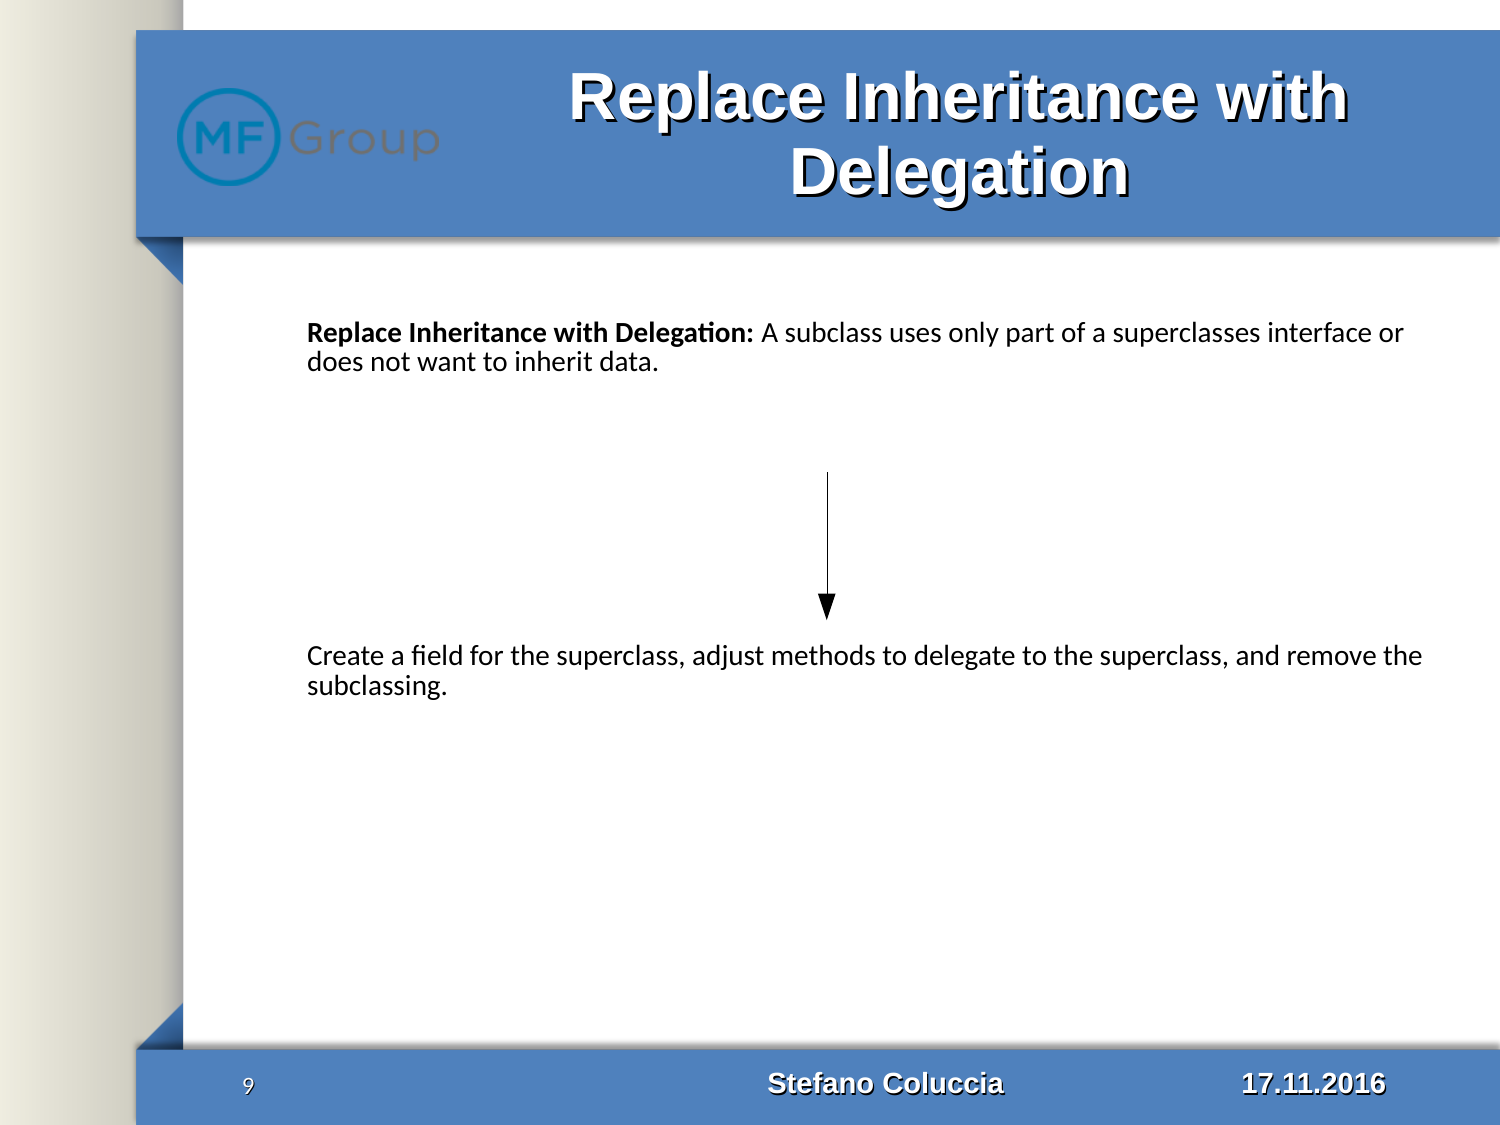

# Replace Inheritance with Delegation
Replace Inheritance with Delegation: A subclass uses only part of a superclasses interface or does not want to inherit data.
Create a field for the superclass, adjust methods to delegate to the superclass, and remove the subclassing.
9
Stefano Coluccia
17.11.2016